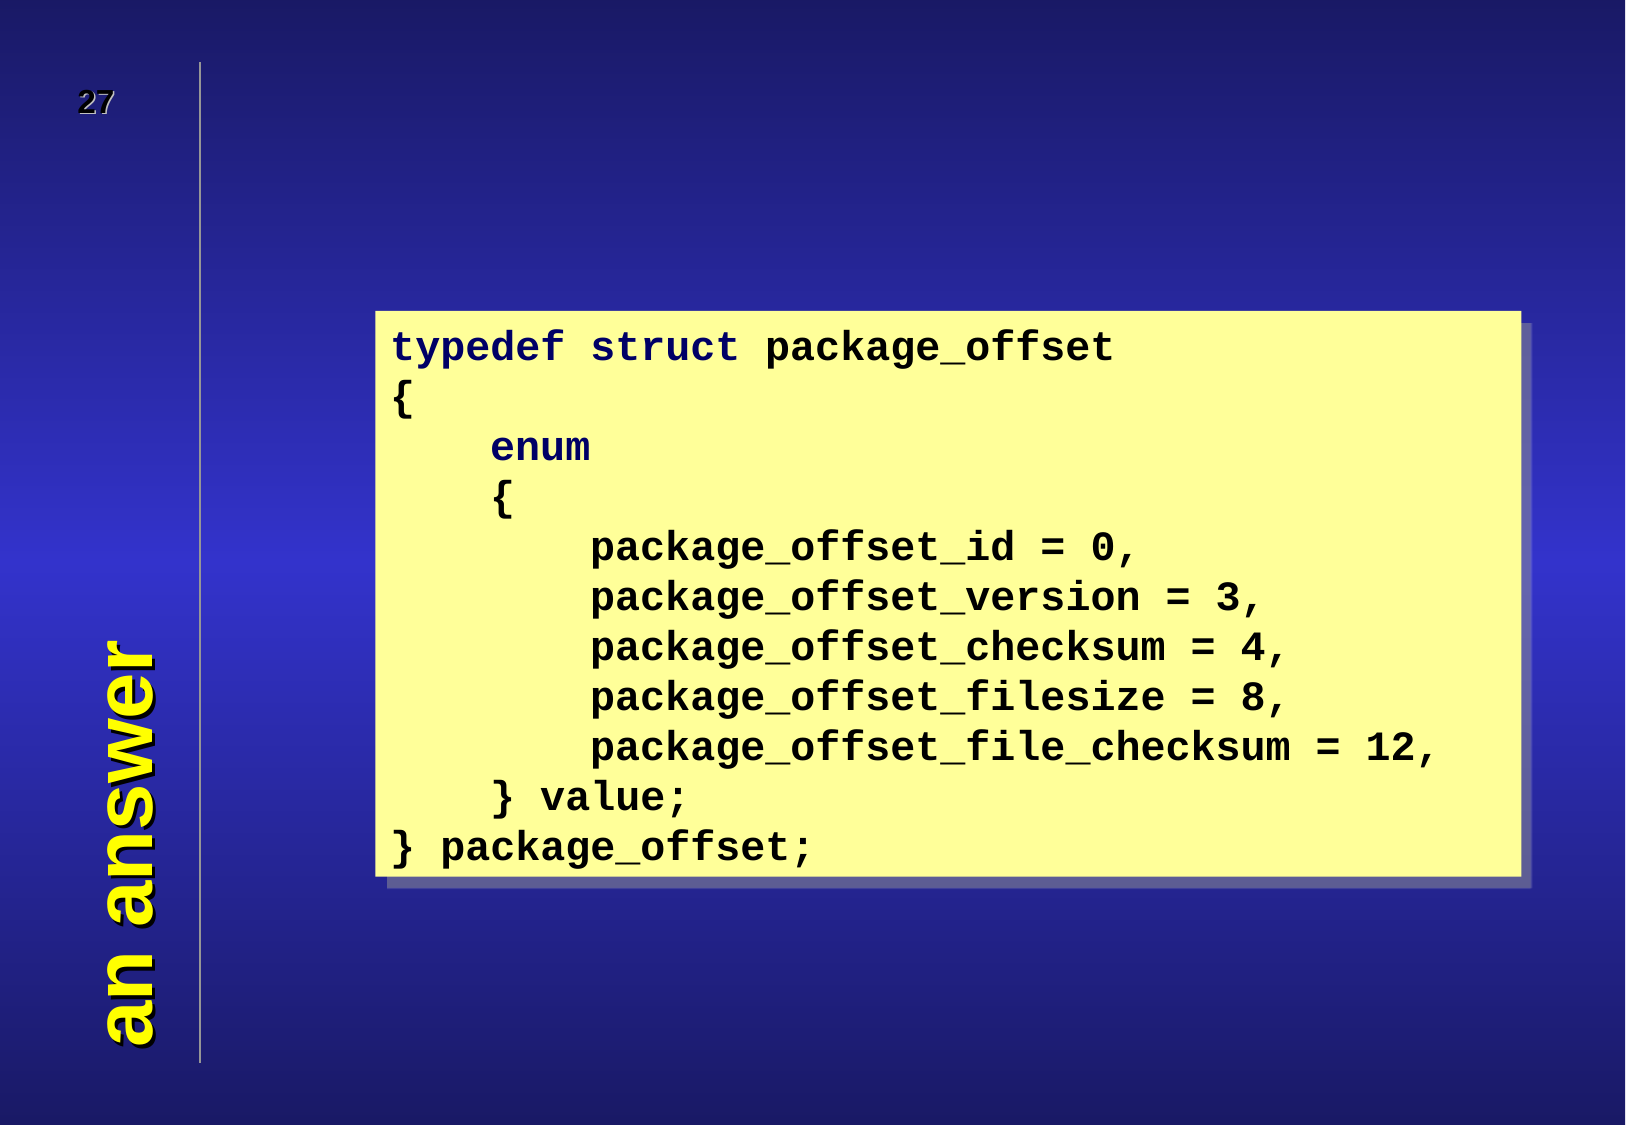

27
typedef struct package_offset
{
 enum
 {
 package_offset_id = 0,
 package_offset_version = 3,
 package_offset_checksum = 4,
 package_offset_filesize = 8,
 package_offset_file_checksum = 12,
 } value;
} package_offset;
# an answer